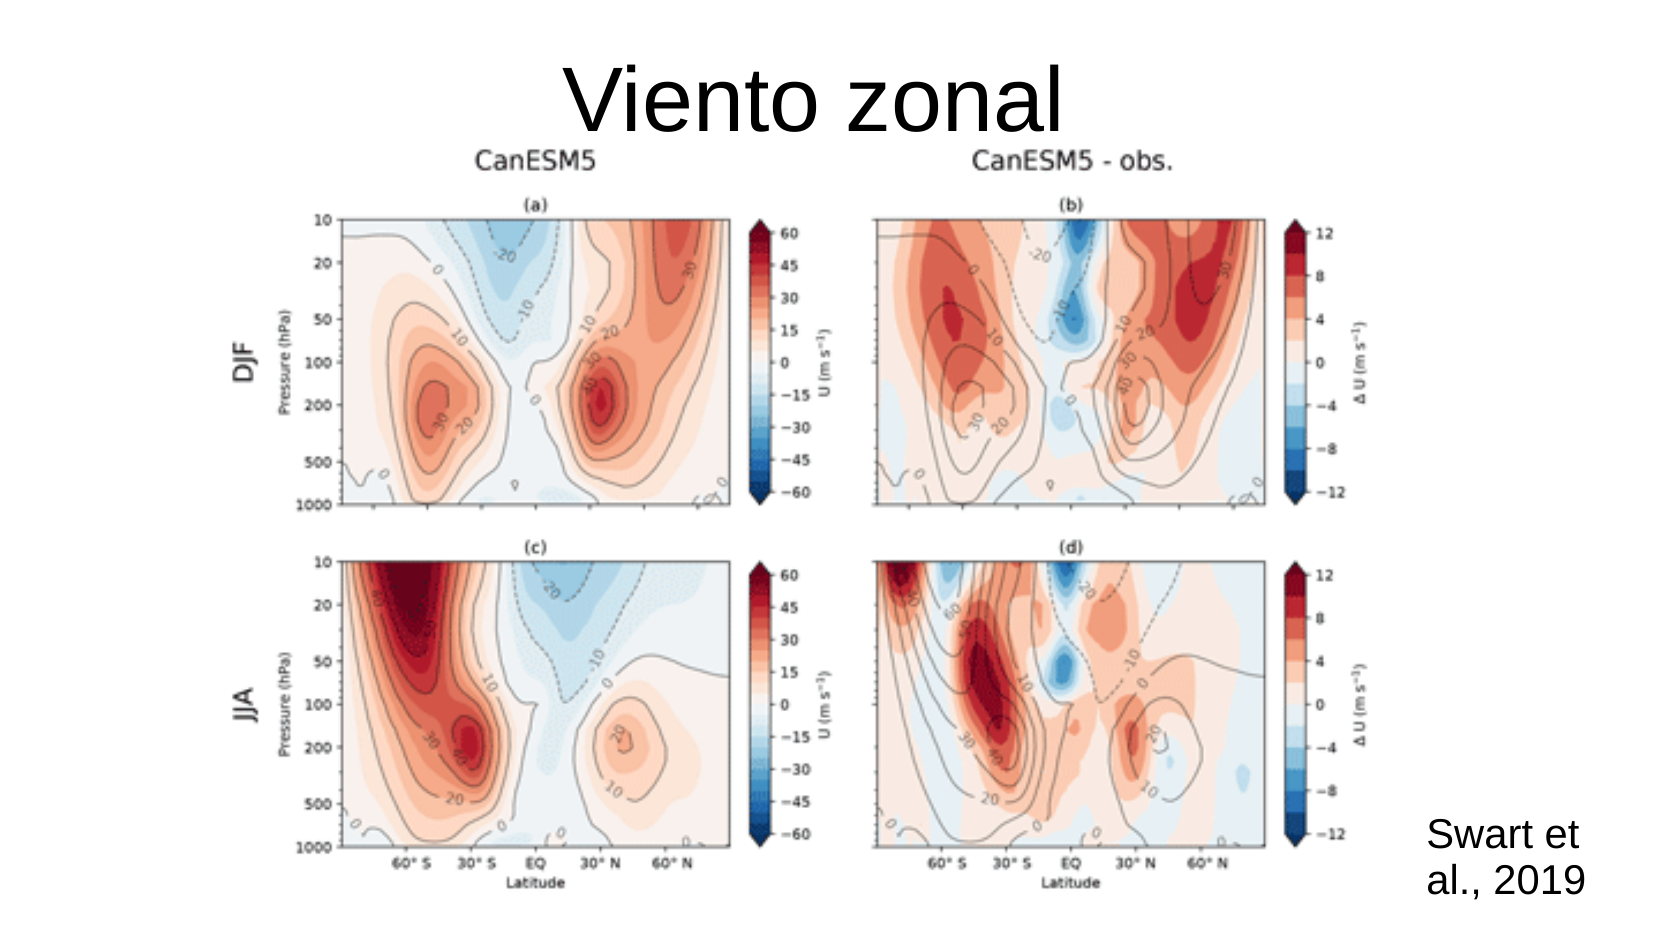

# Viento zonal
Swart et al., 2019